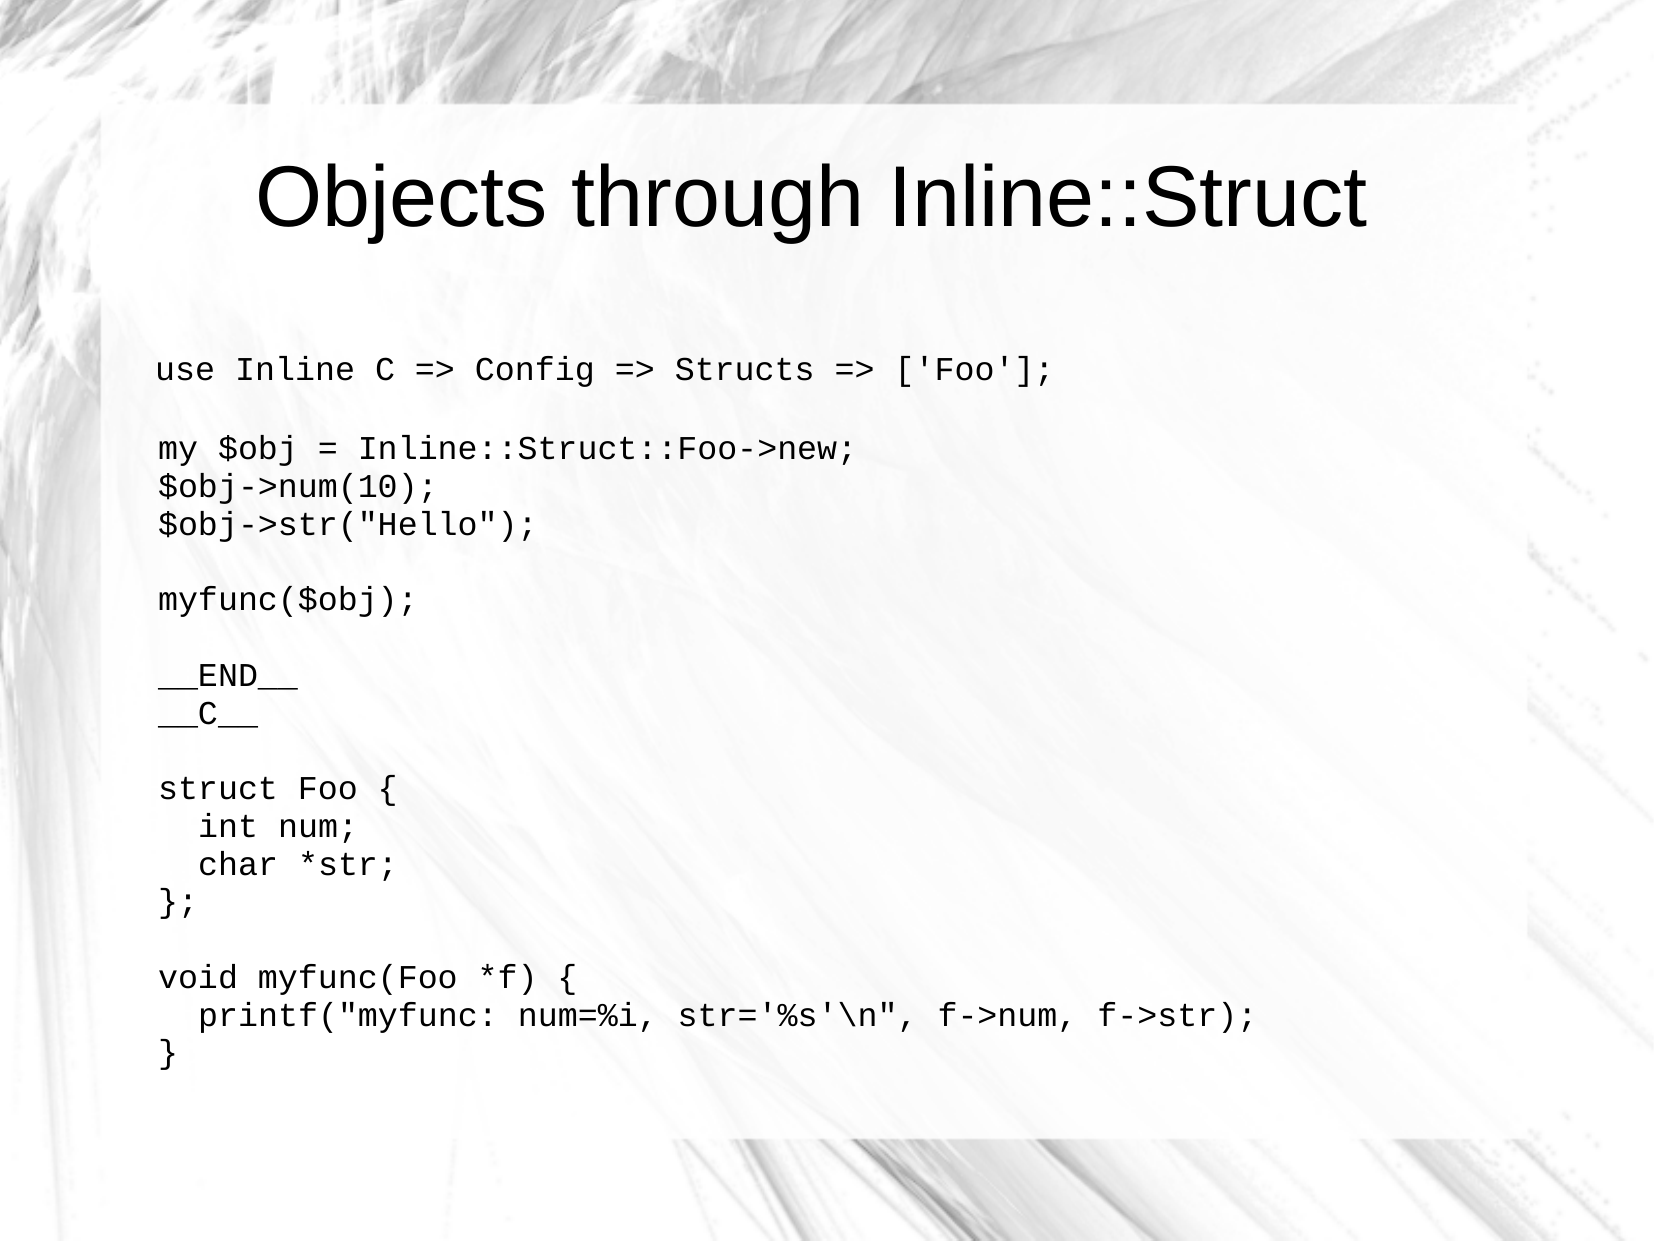

# Objects through Inline::Struct
 use Inline C => Config => Structs => ['Foo'];
 my $obj = Inline::Struct::Foo->new;
 $obj->num(10);
 $obj->str("Hello");
 myfunc($obj);
 __END__
 __C__
 struct Foo {
 int num;
 char *str;
 };
 void myfunc(Foo *f) {
 printf("myfunc: num=%i, str='%s'\n", f->num, f->str);
 }